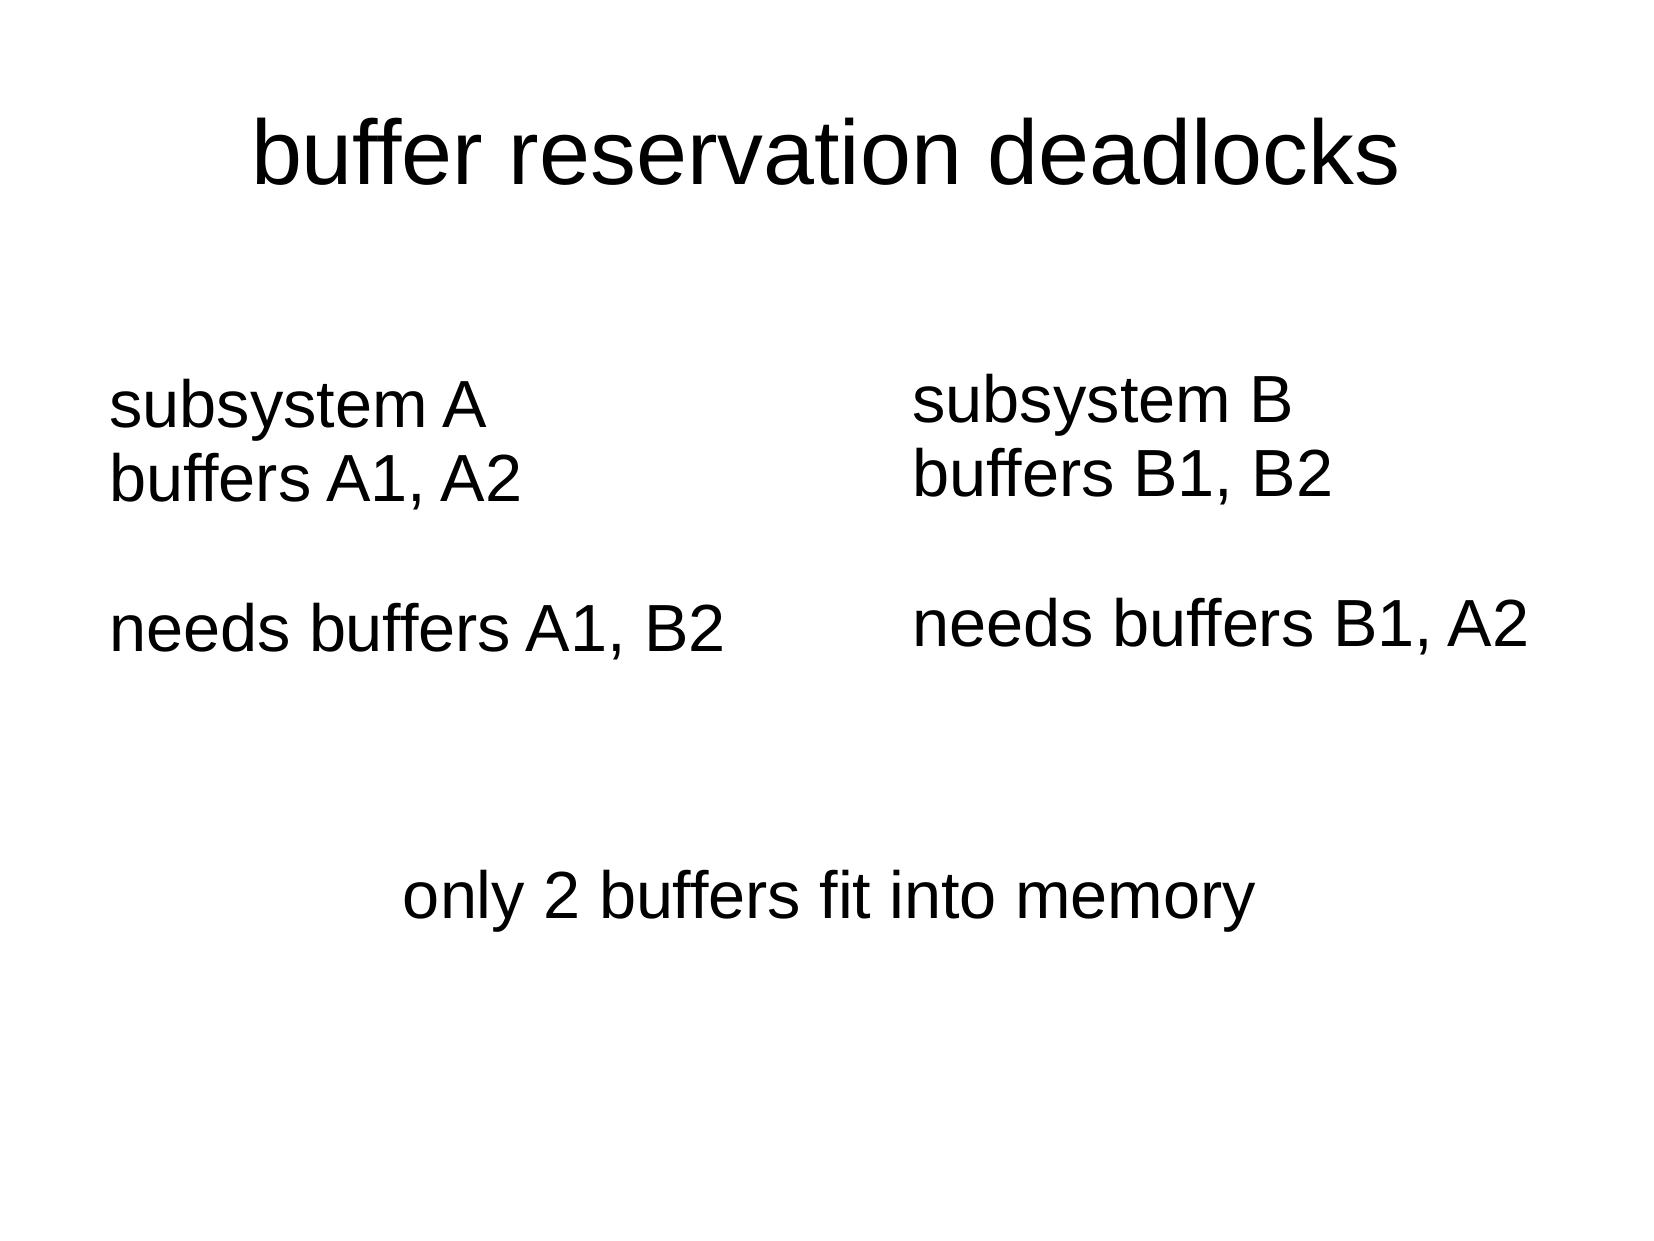

# buffer reservation deadlocks
subsystem B
buffers B1, B2
needs buffers B1, A2
subsystem A
buffers A1, A2
needs buffers A1, B2
only 2 buffers fit into memory